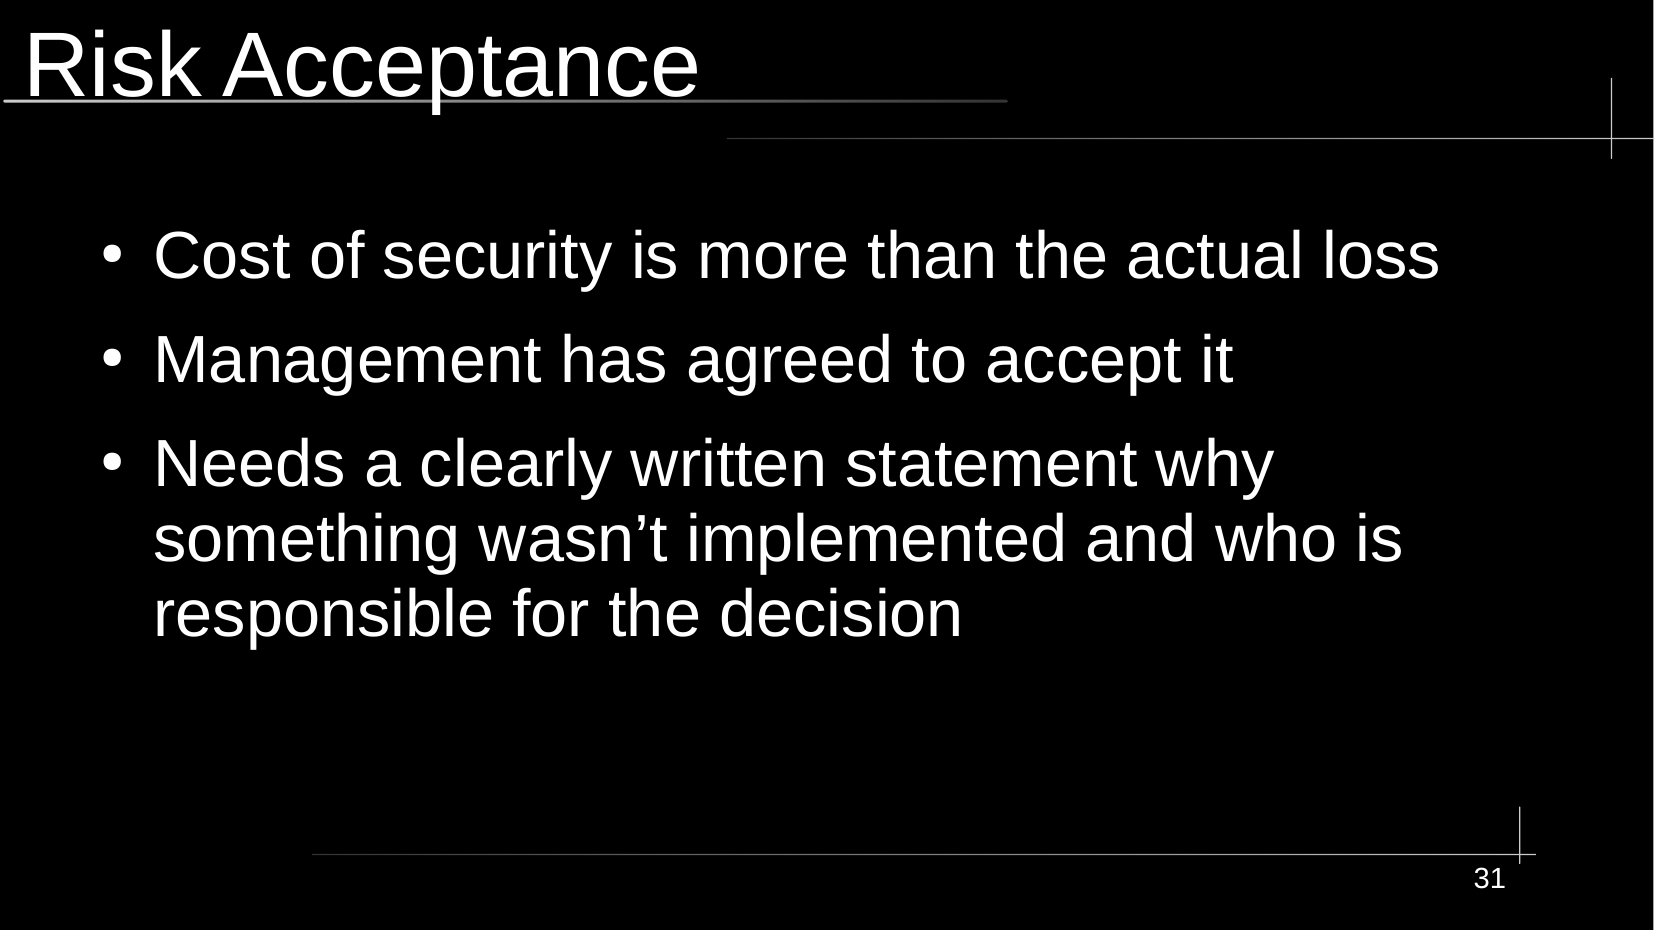

# Risk Acceptance
Cost of security is more than the actual loss
Management has agreed to accept it
Needs a clearly written statement why something wasn’t implemented and who is responsible for the decision
31